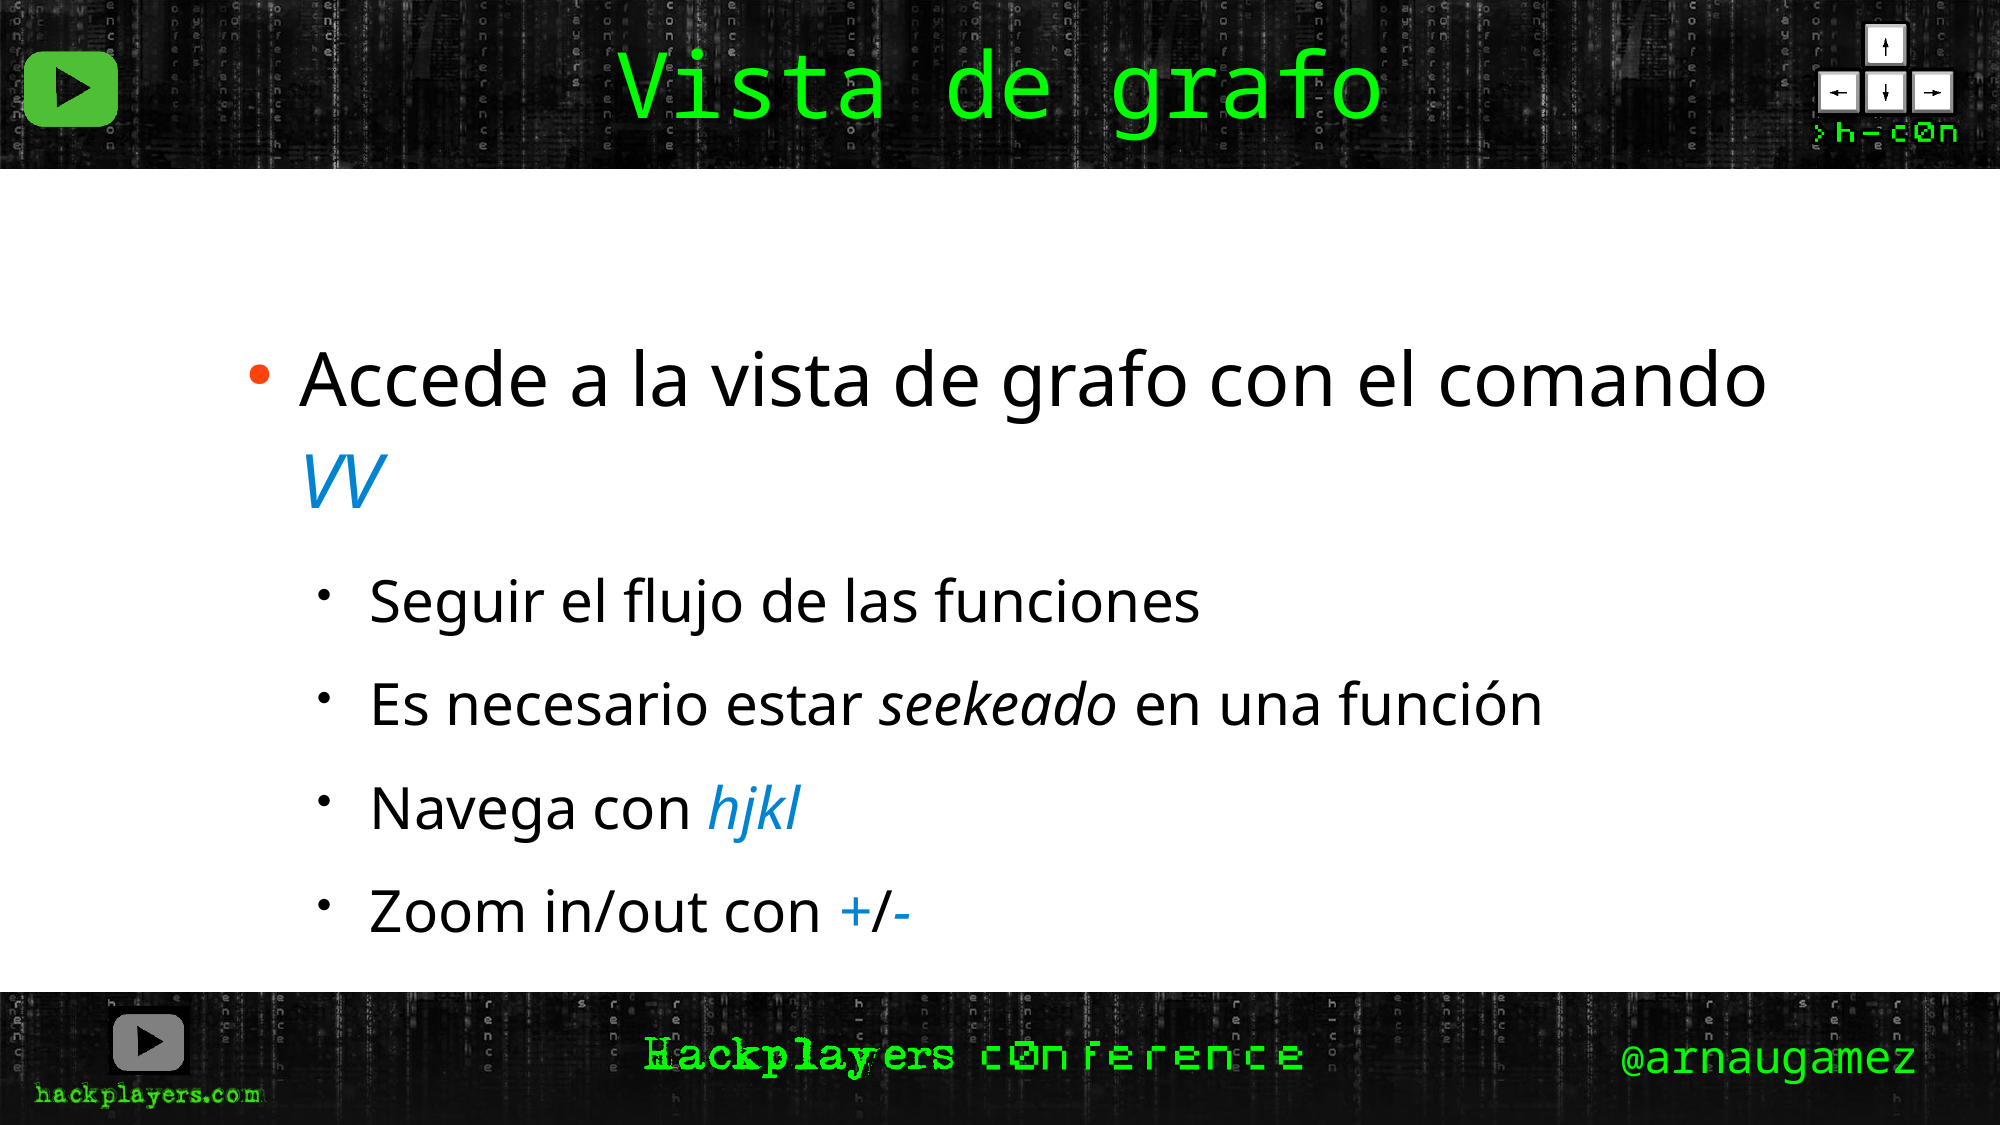

# Vista de grafo
Accede a la vista de grafo con el comando VV
Seguir el flujo de las funciones
Es necesario estar seekeado en una función
Navega con hjkl
Zoom in/out con +/-